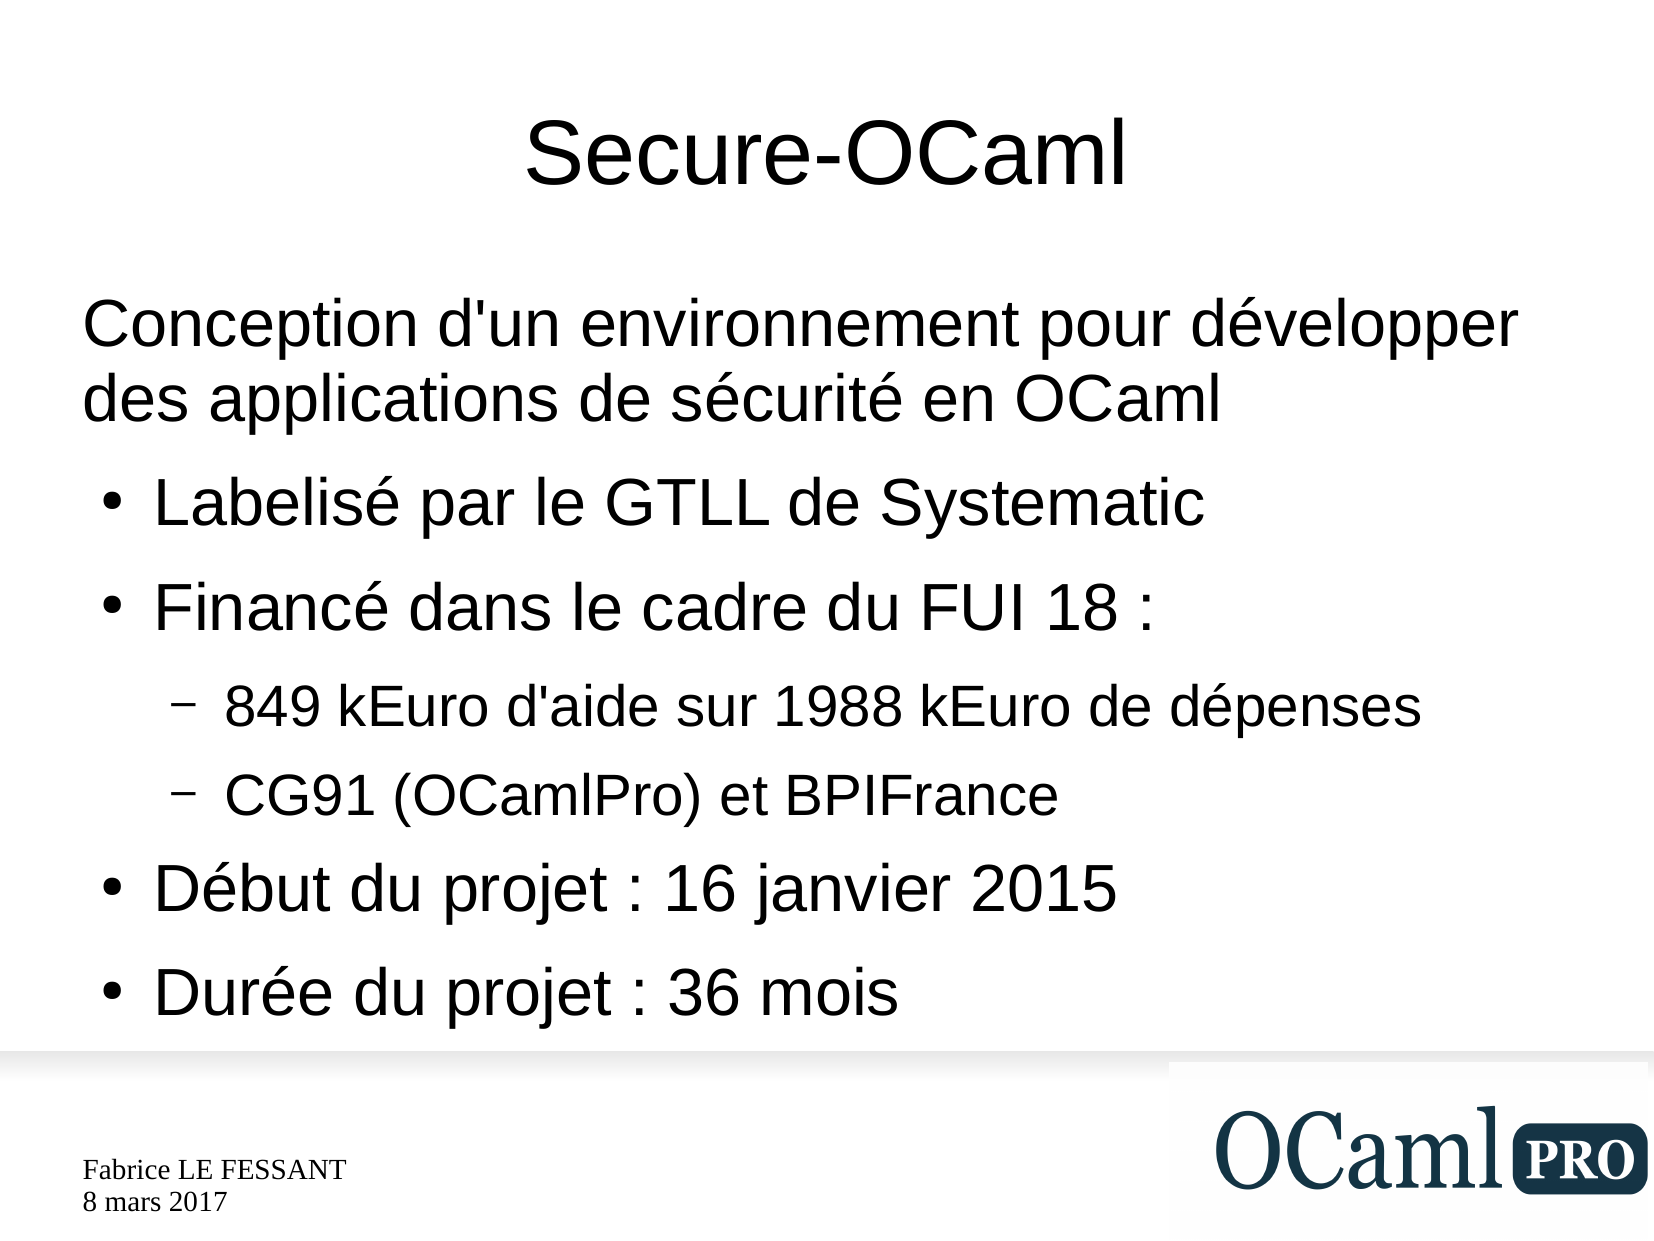

# Secure-OCaml
Conception d'un environnement pour développer des applications de sécurité en OCaml
Labelisé par le GTLL de Systematic
Financé dans le cadre du FUI 18 :
849 kEuro d'aide sur 1988 kEuro de dépenses
CG91 (OCamlPro) et BPIFrance
Début du projet : 16 janvier 2015
Durée du projet : 36 mois